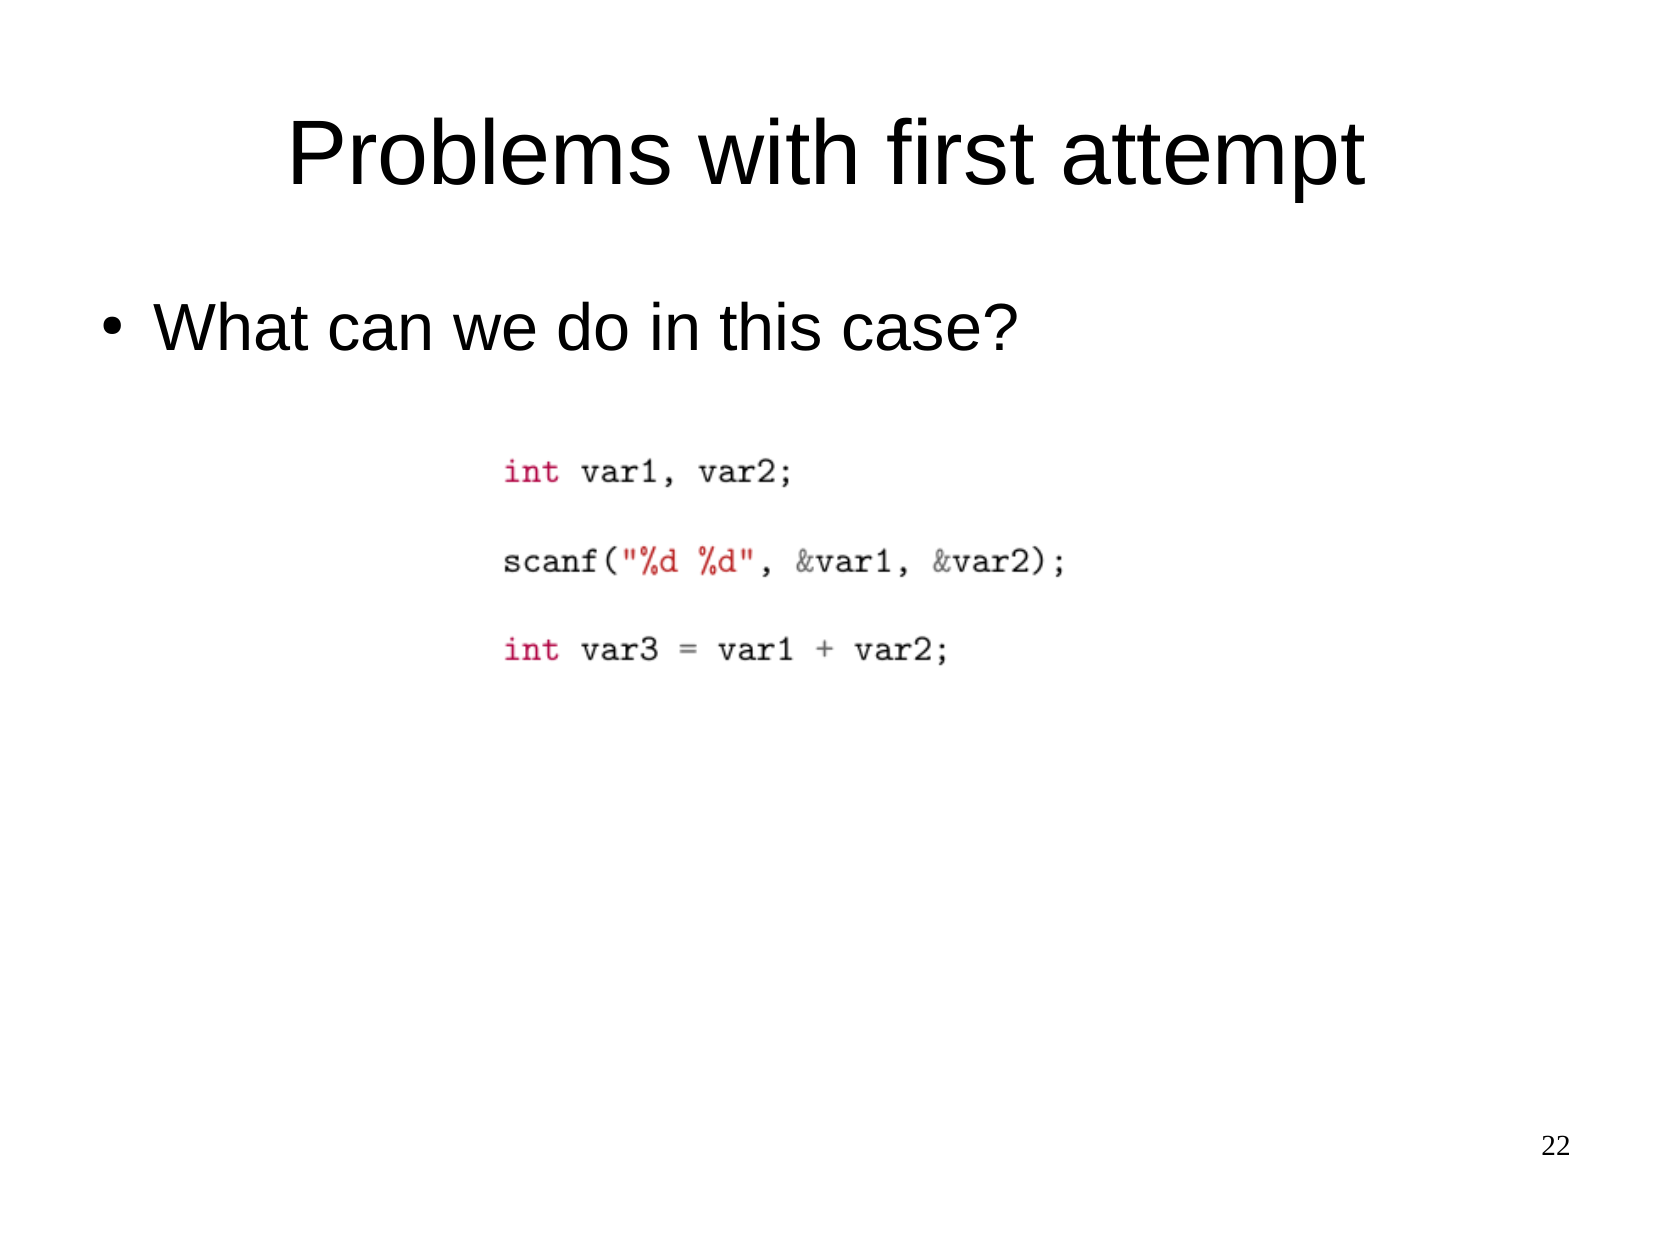

# Problems with first attempt
What can we do in this case?
22